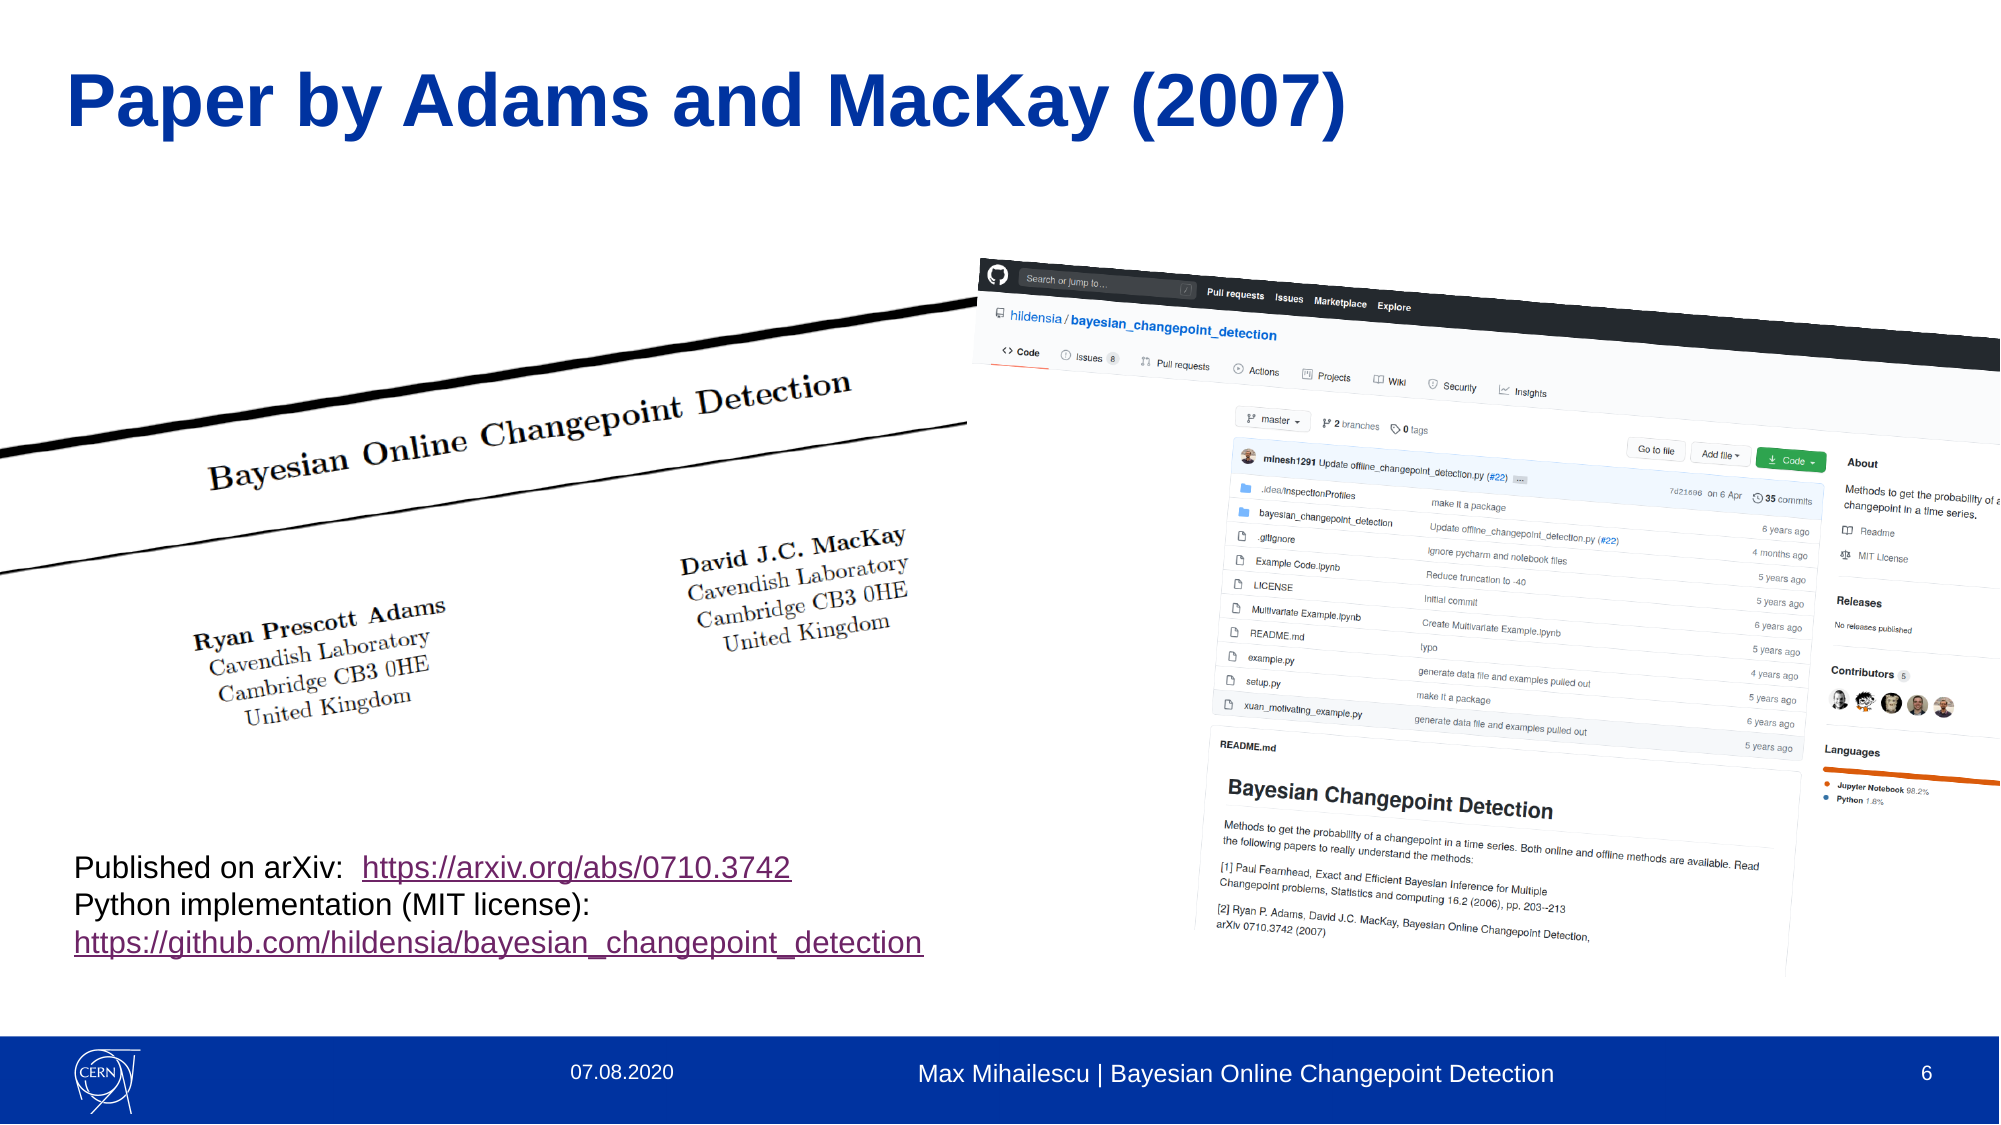

Paper by Adams and MacKay (2007)
Published on arXiv: https://arxiv.org/abs/0710.3742
Python implementation (MIT license): https://github.com/hildensia/bayesian_changepoint_detection
07.08.2020
Max Mihailescu | Bayesian Online Changepoint Detection